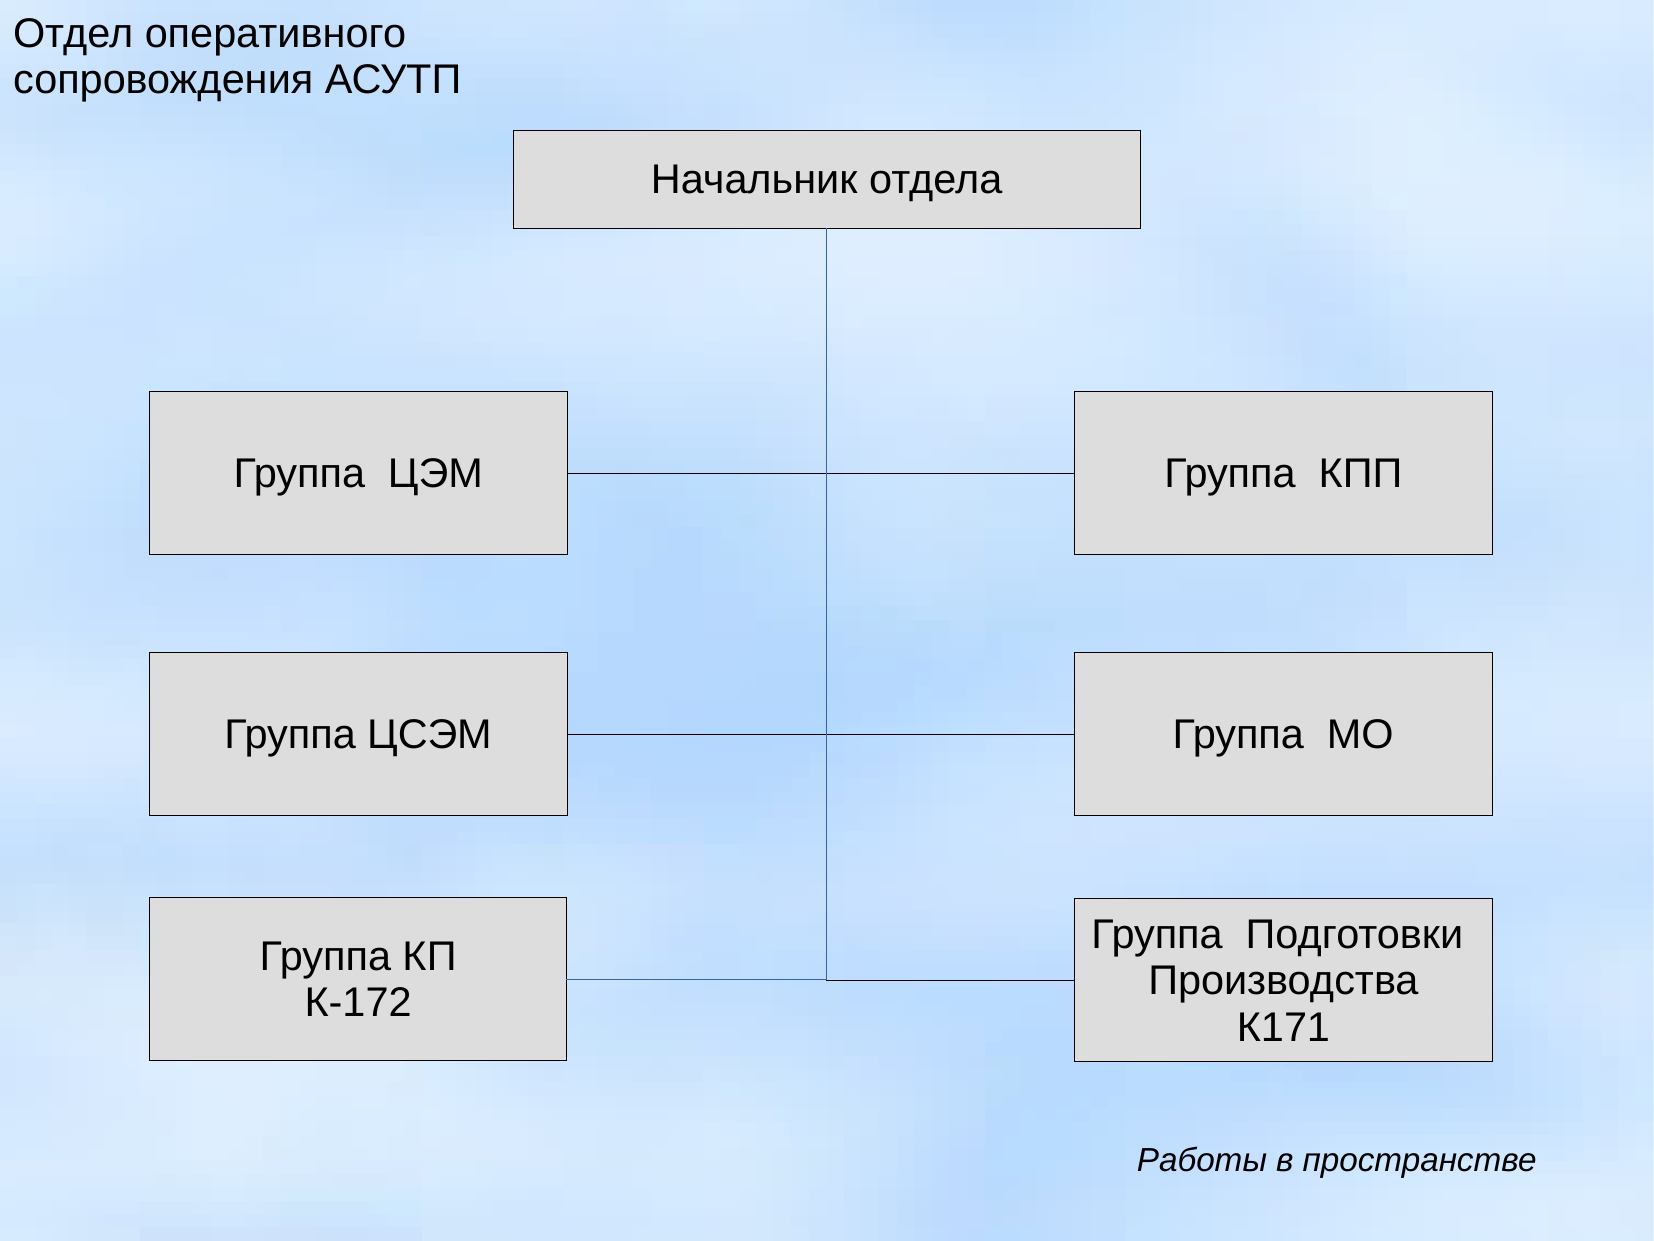

Отдел оперативного
сопровождения АСУТП
Начальник отдела
Группа ЦЭМ
Группа КПП
Группа ЦСЭМ
Группа МО
Группа КП
К-172
Группа Подготовки
Производства
К171
Работы в пространстве